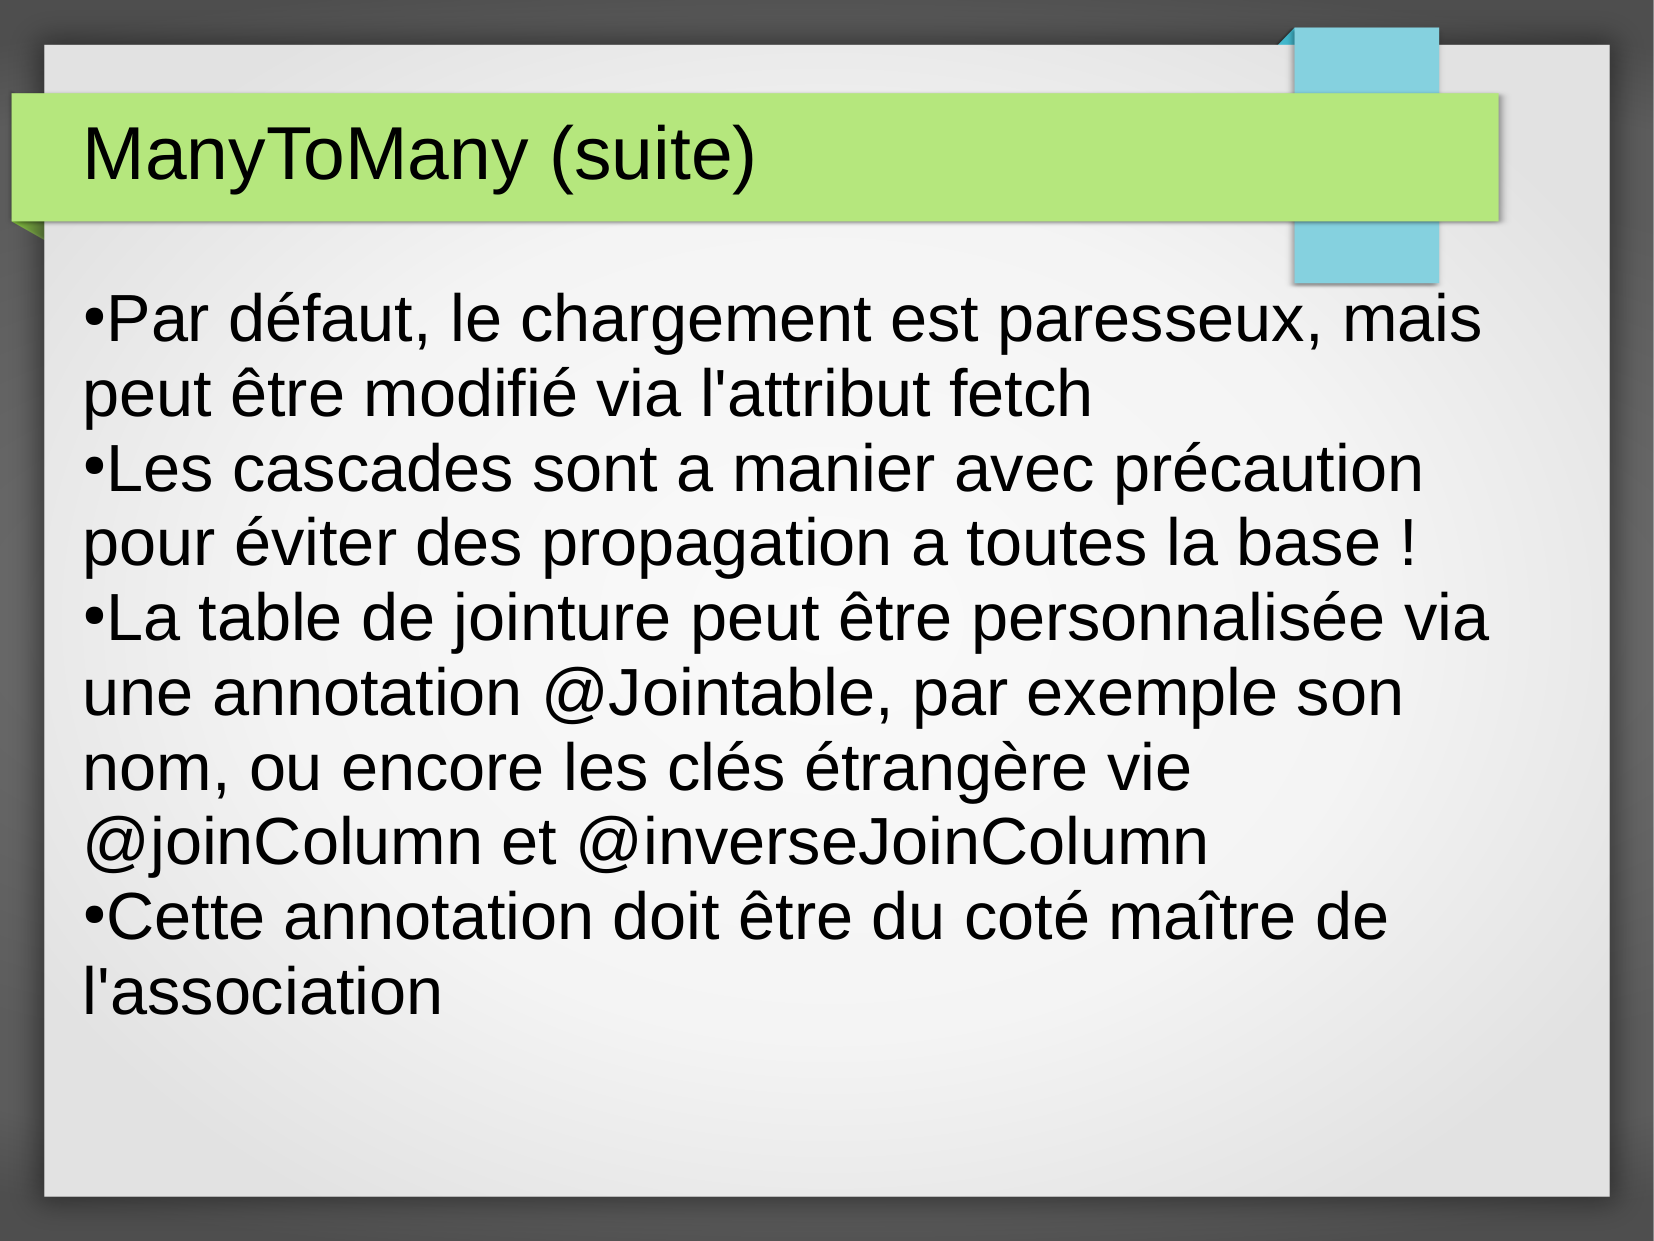

# ManyToMany (suite)
Par défaut, le chargement est paresseux, mais peut être modifié via l'attribut fetch
Les cascades sont a manier avec précaution pour éviter des propagation a toutes la base !
La table de jointure peut être personnalisée via une annotation @Jointable, par exemple son nom, ou encore les clés étrangère vie @joinColumn et @inverseJoinColumn
Cette annotation doit être du coté maître de l'association